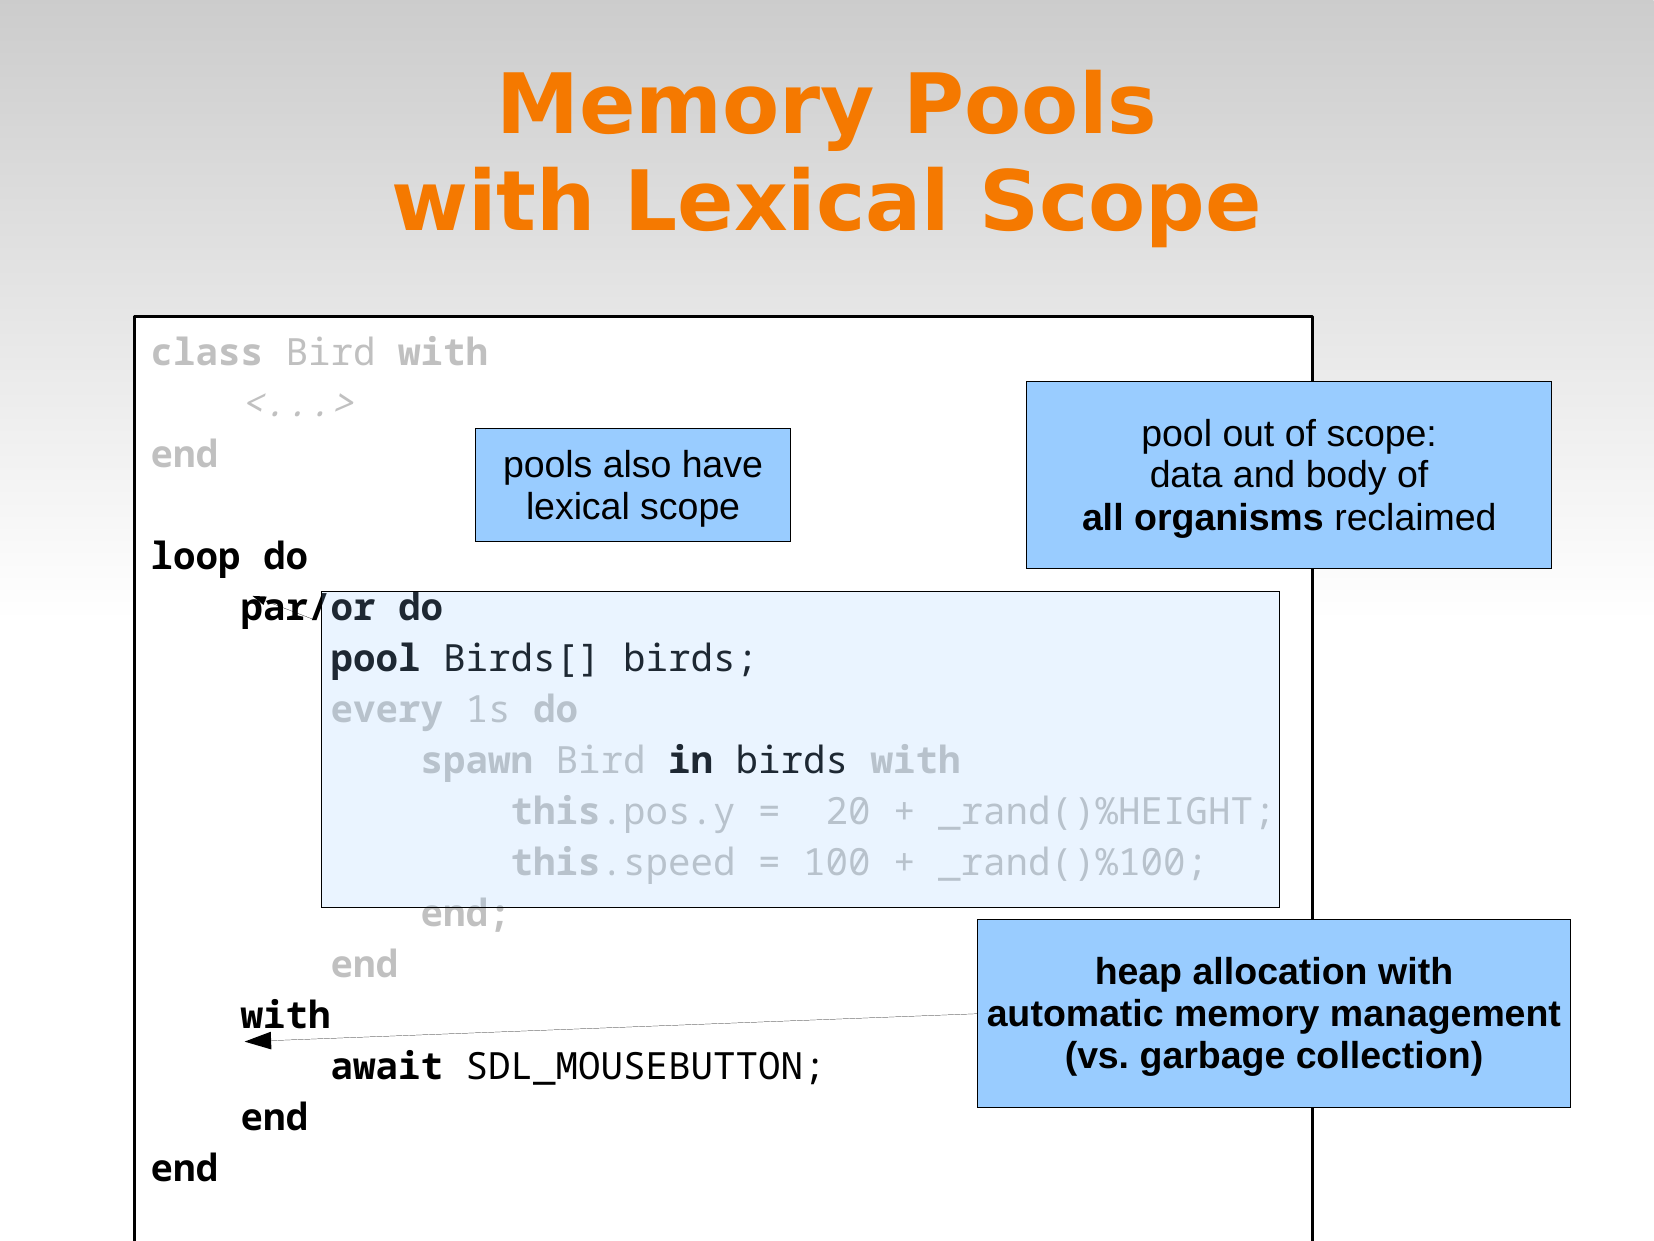

# Memory Pools with Lexical Scope
class Bird with
 <...>
end
loop do
 par/or do
 pool Birds[] birds;
 every 1s do
 spawn Bird in birds with
 this.pos.y = 20 + _rand()%HEIGHT;
 this.speed = 100 + _rand()%100;
 end;
 end
 with
 await SDL_MOUSEBUTTON;
 end
end
pool out of scope:
data and body of
all organisms reclaimed
pools also have
lexical scope
heap allocation with
automatic memory management
(vs. garbage collection)